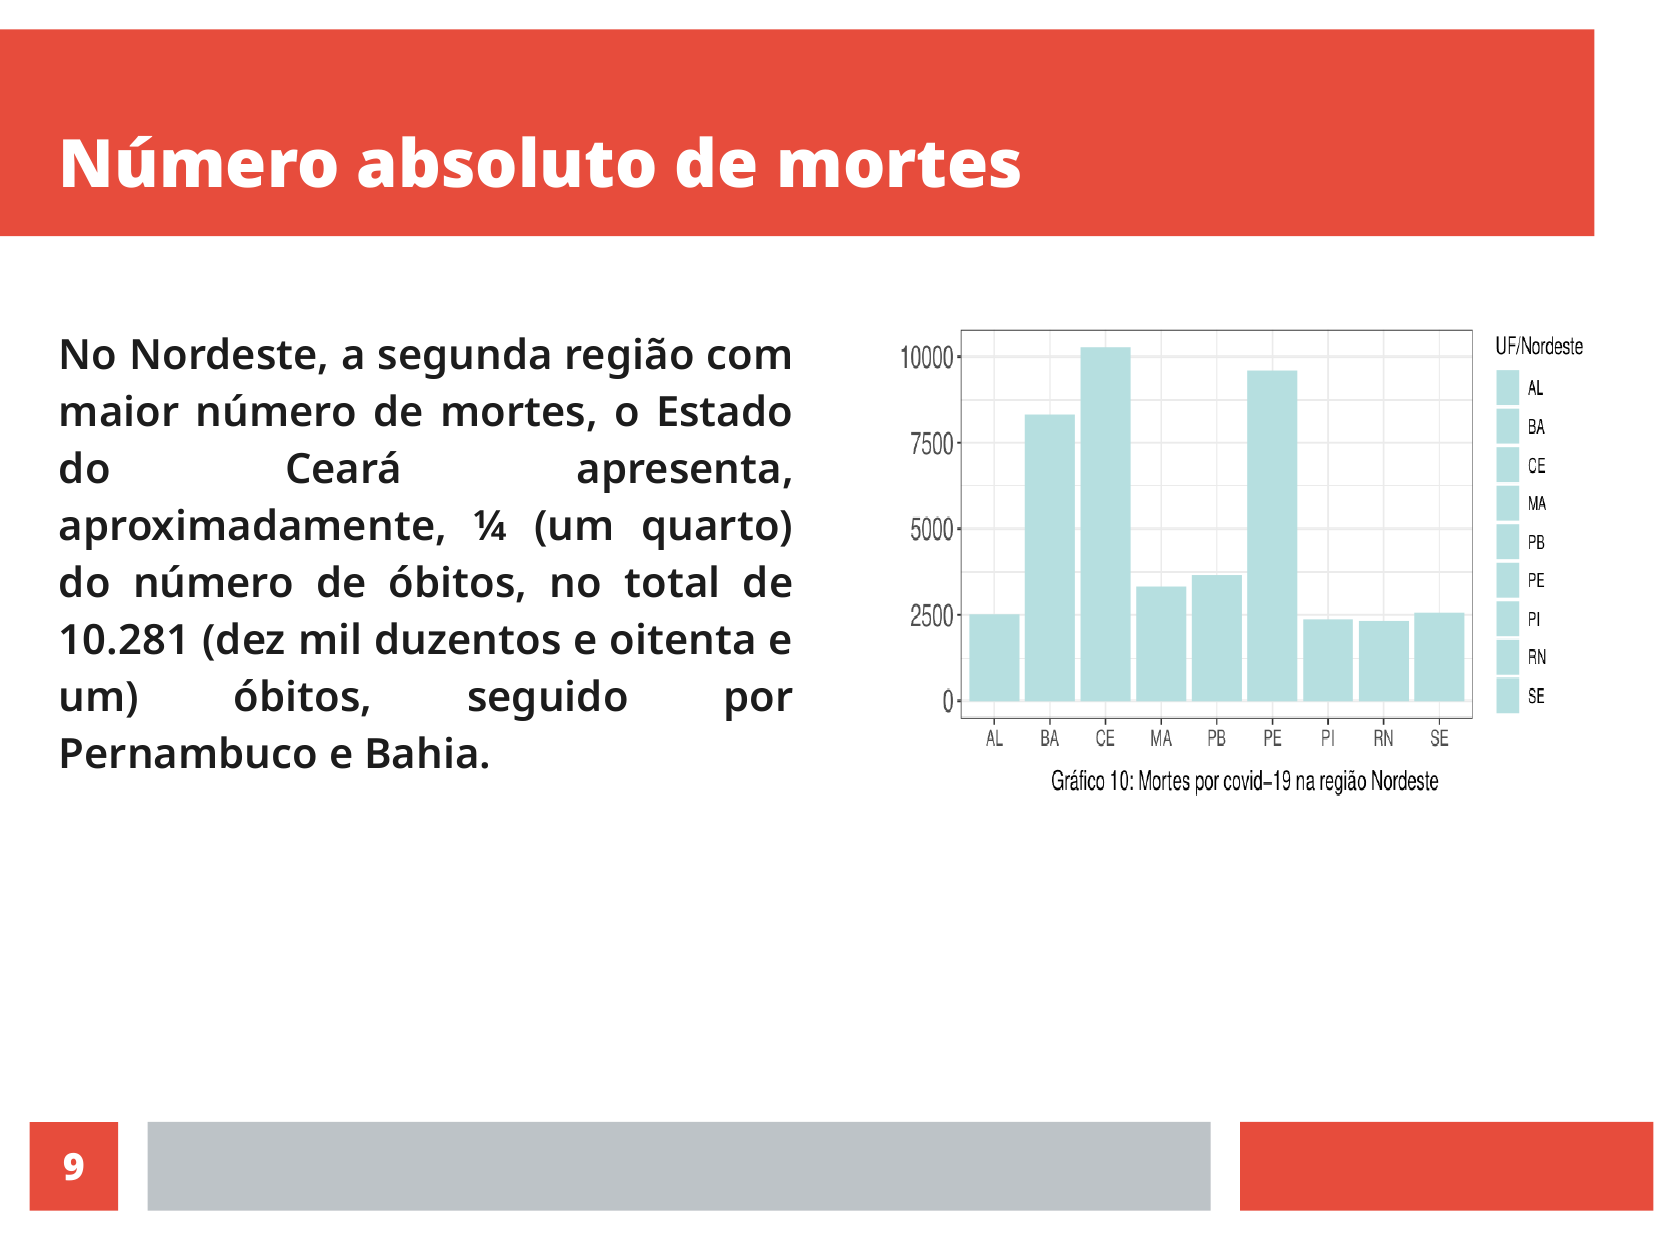

# Número absoluto de mortes
No Nordeste, a segunda região com maior número de mortes, o Estado do Ceará apresenta, aproximadamente, ¼ (um quarto) do número de óbitos, no total de 10.281 (dez mil duzentos e oitenta e um) óbitos, seguido por Pernambuco e Bahia.
9